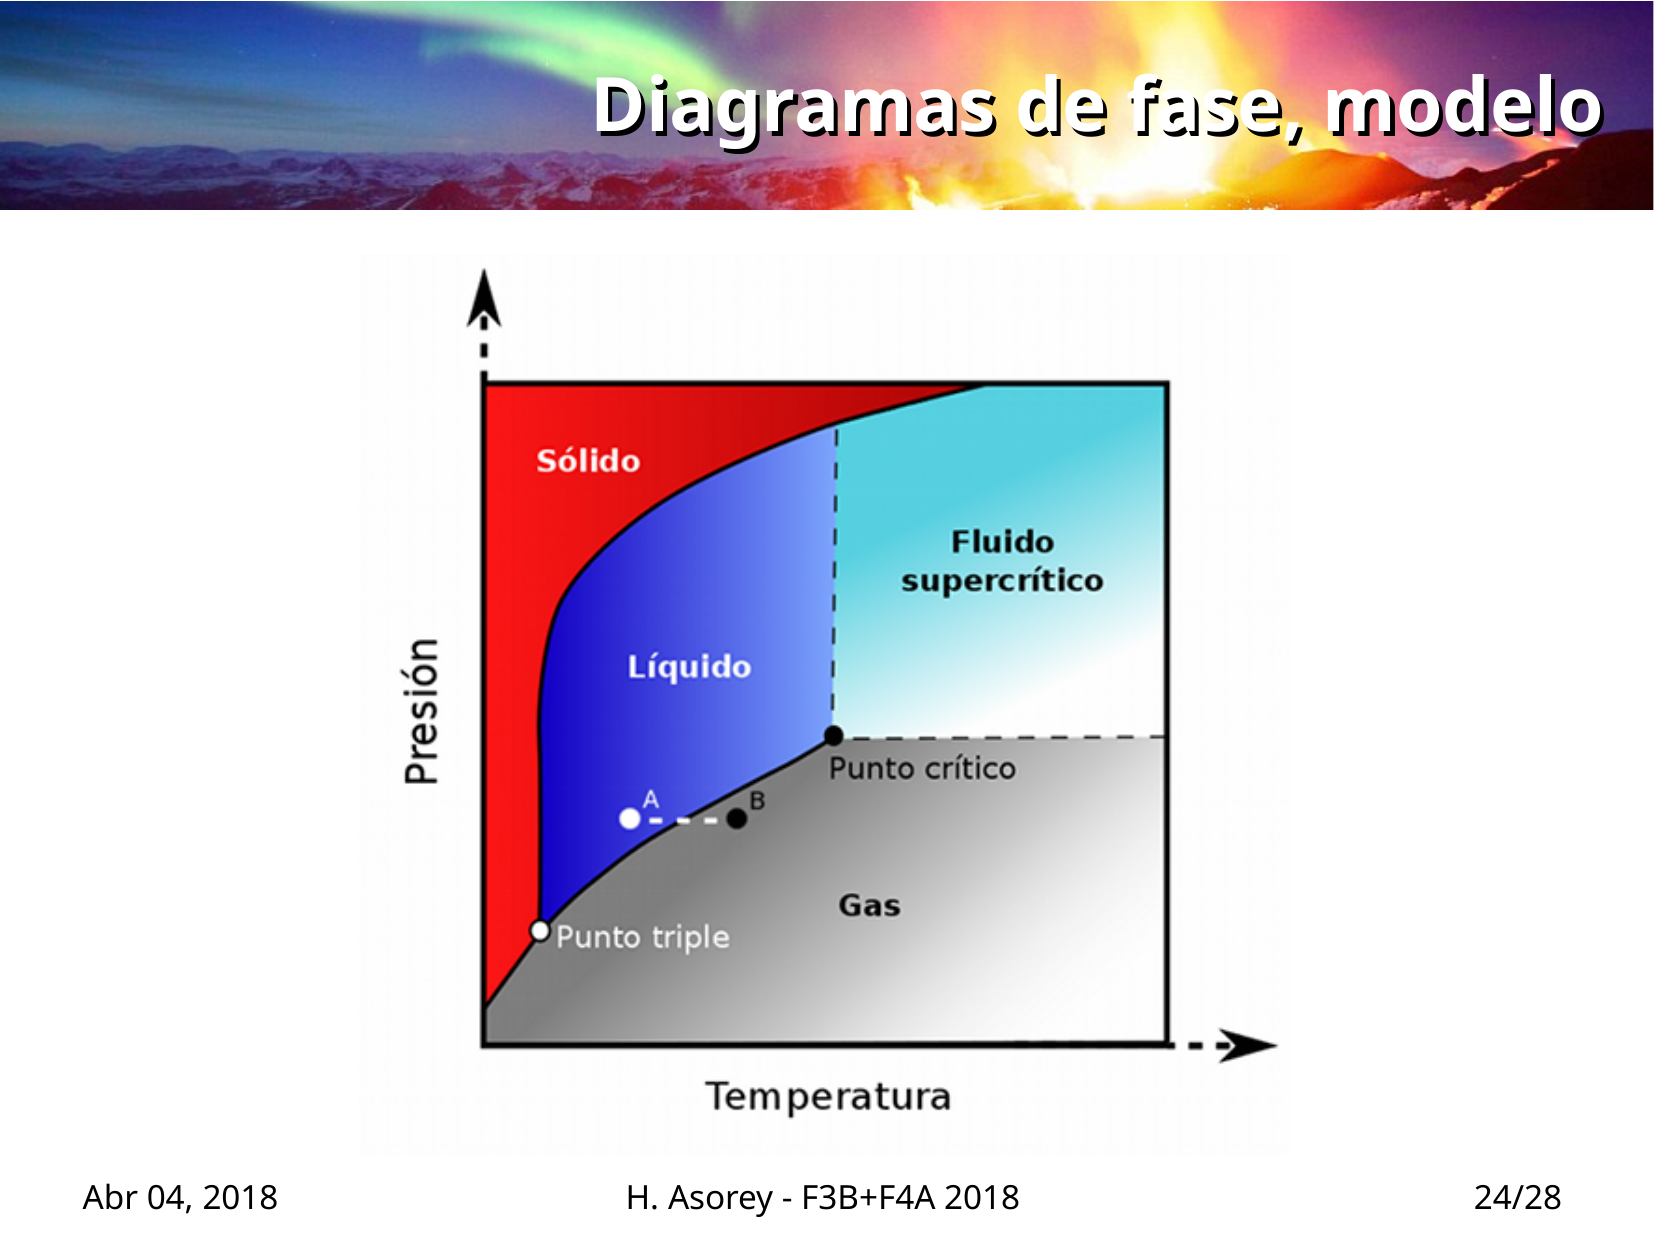

# Diagramas de fase, modelo
Abr 04, 2018
H. Asorey - F3B+F4A 2018
24